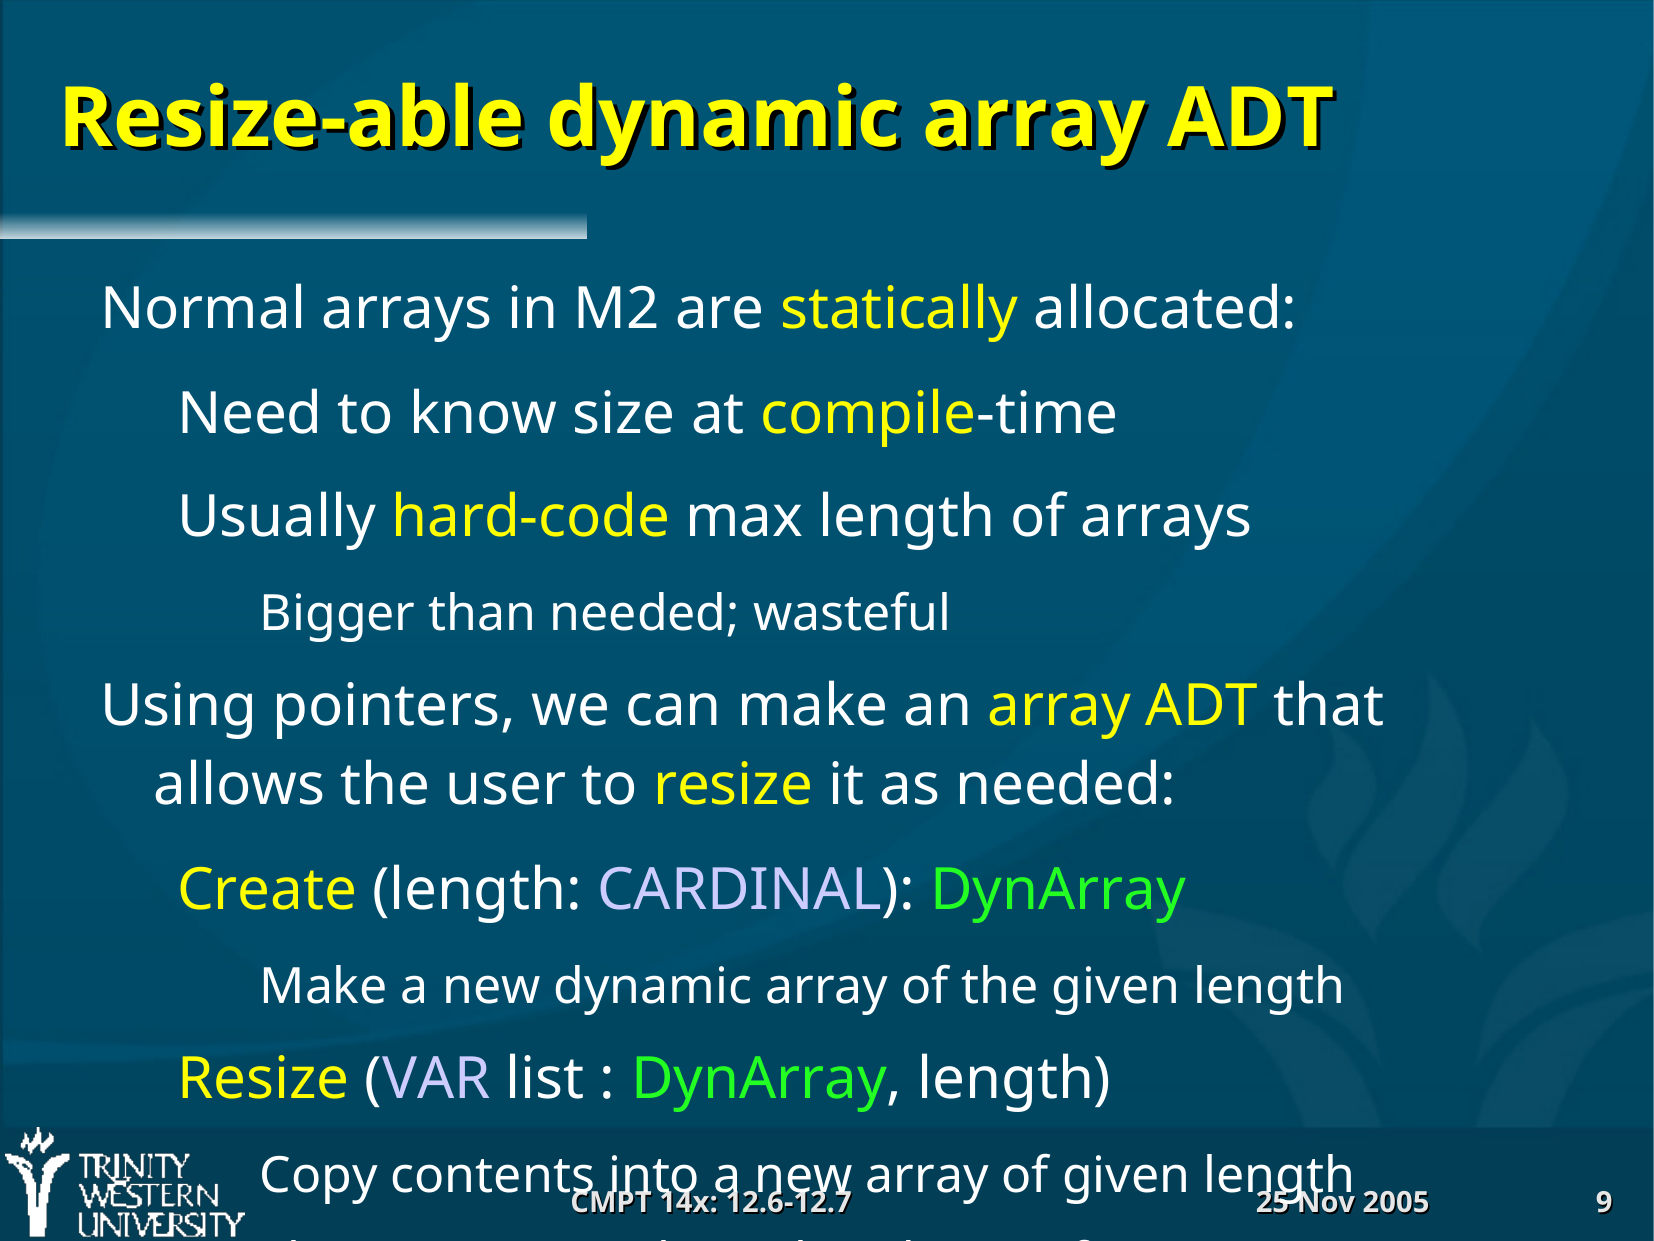

# Resize-able dynamic array ADT
Normal arrays in M2 are statically allocated:
Need to know size at compile-time
Usually hard-code max length of arrays
Bigger than needed; wasteful
Using pointers, we can make an array ADT that allows the user to resize it as needed:
Create (length: CARDINAL): DynArray
Make a new dynamic array of the given length
Resize (VAR list : DynArray, length)
Copy contents into a new array of given length
Throw away anything that doesn't fit
CMPT 14x: 12.6-12.7
25 Nov 2005
9